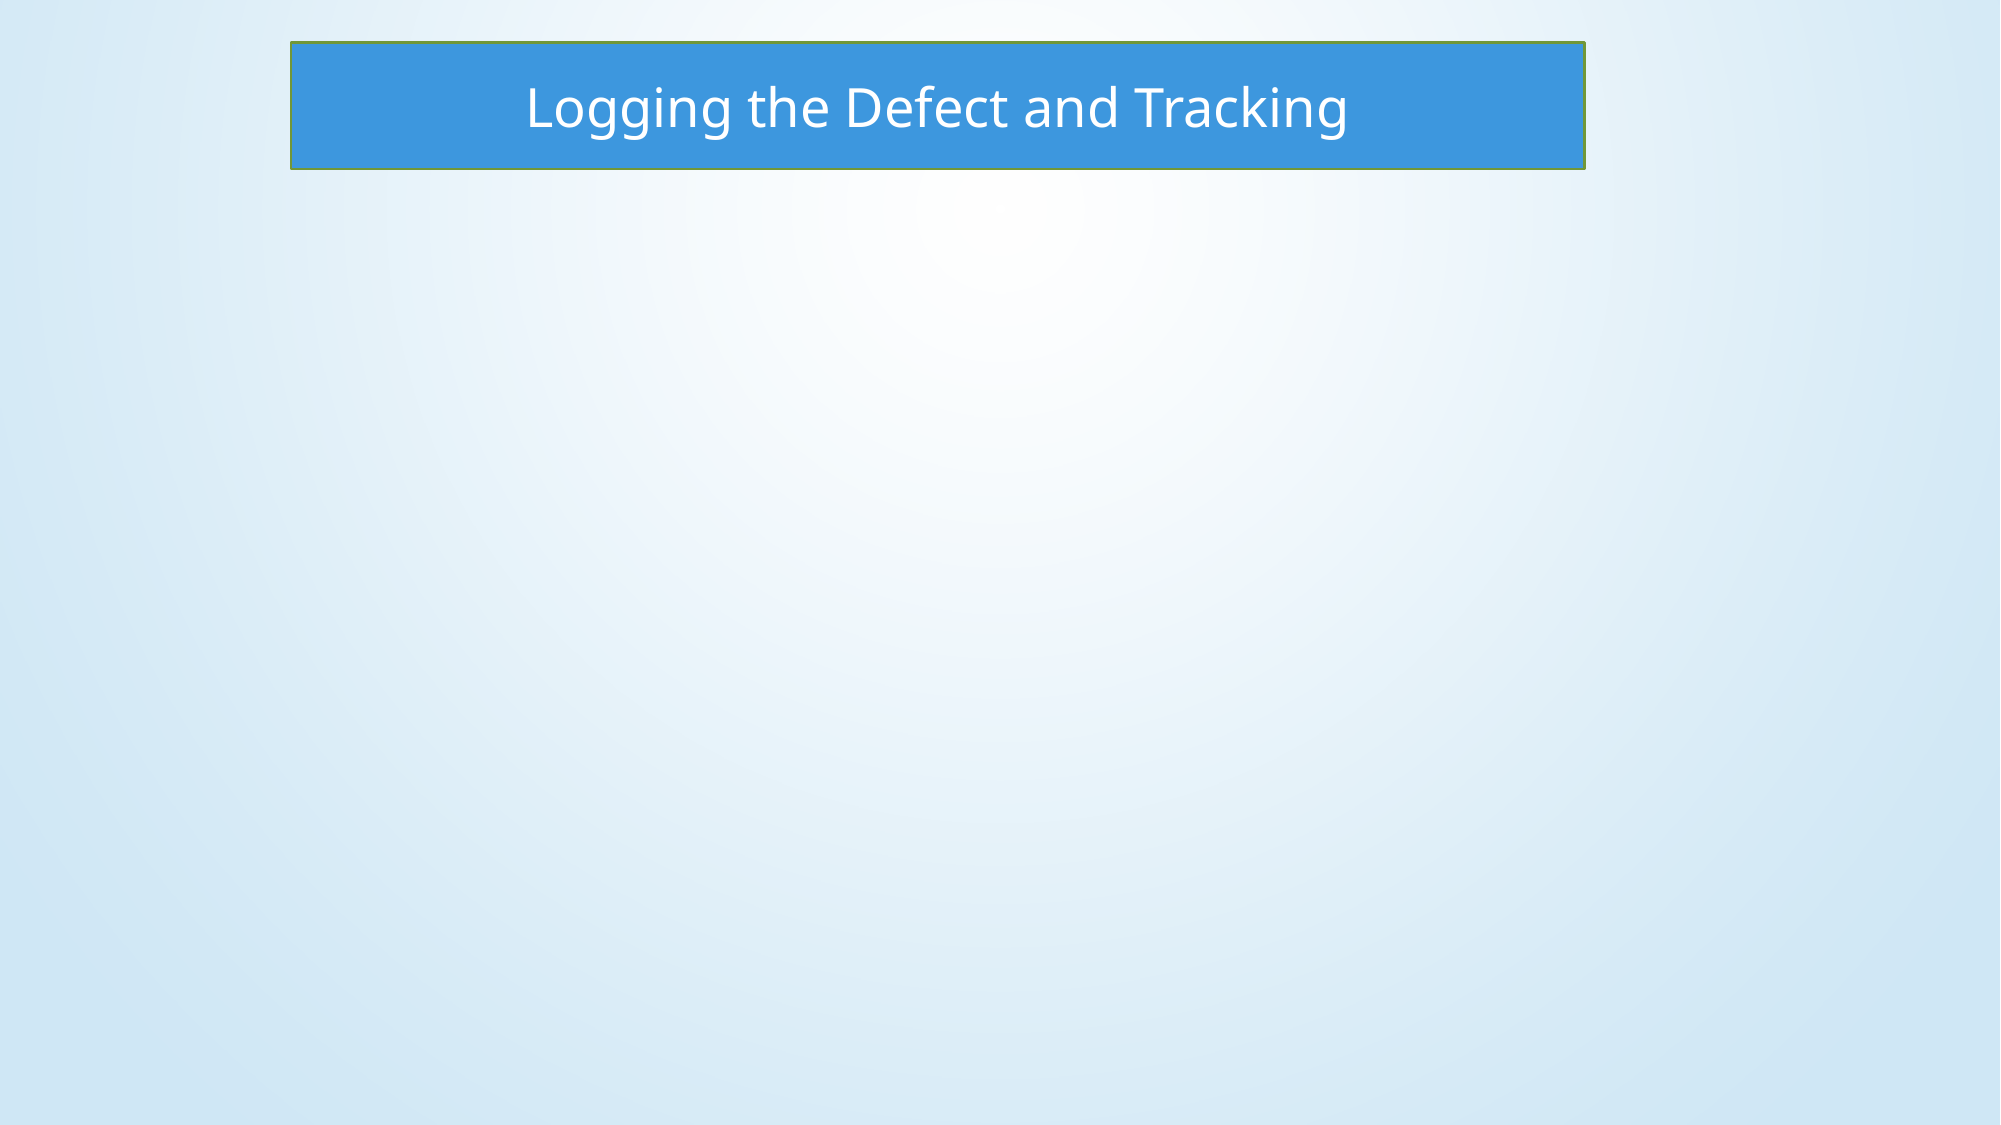

Logging the Defect and Tracking
If Pass Close it, if Fails again assign back to Developer
Create a Ticket
After Developer fixed Re Test
Reproduce Manually